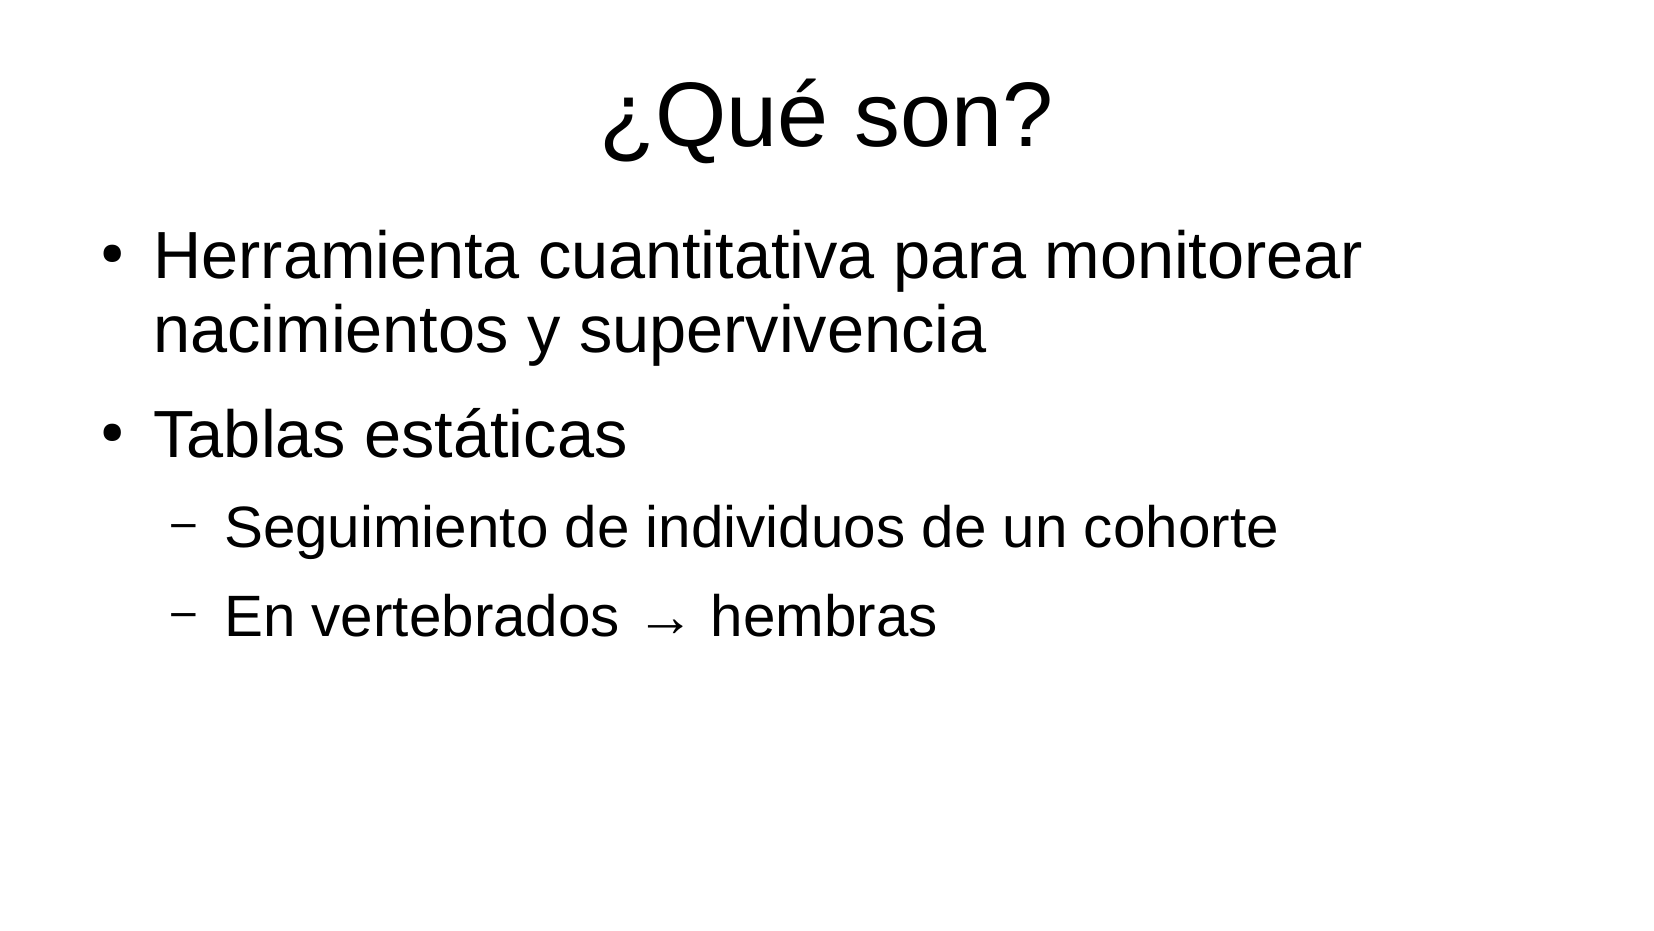

# ¿Qué son?
Herramienta cuantitativa para monitorear nacimientos y supervivencia
Tablas estáticas
Seguimiento de individuos de un cohorte
En vertebrados → hembras